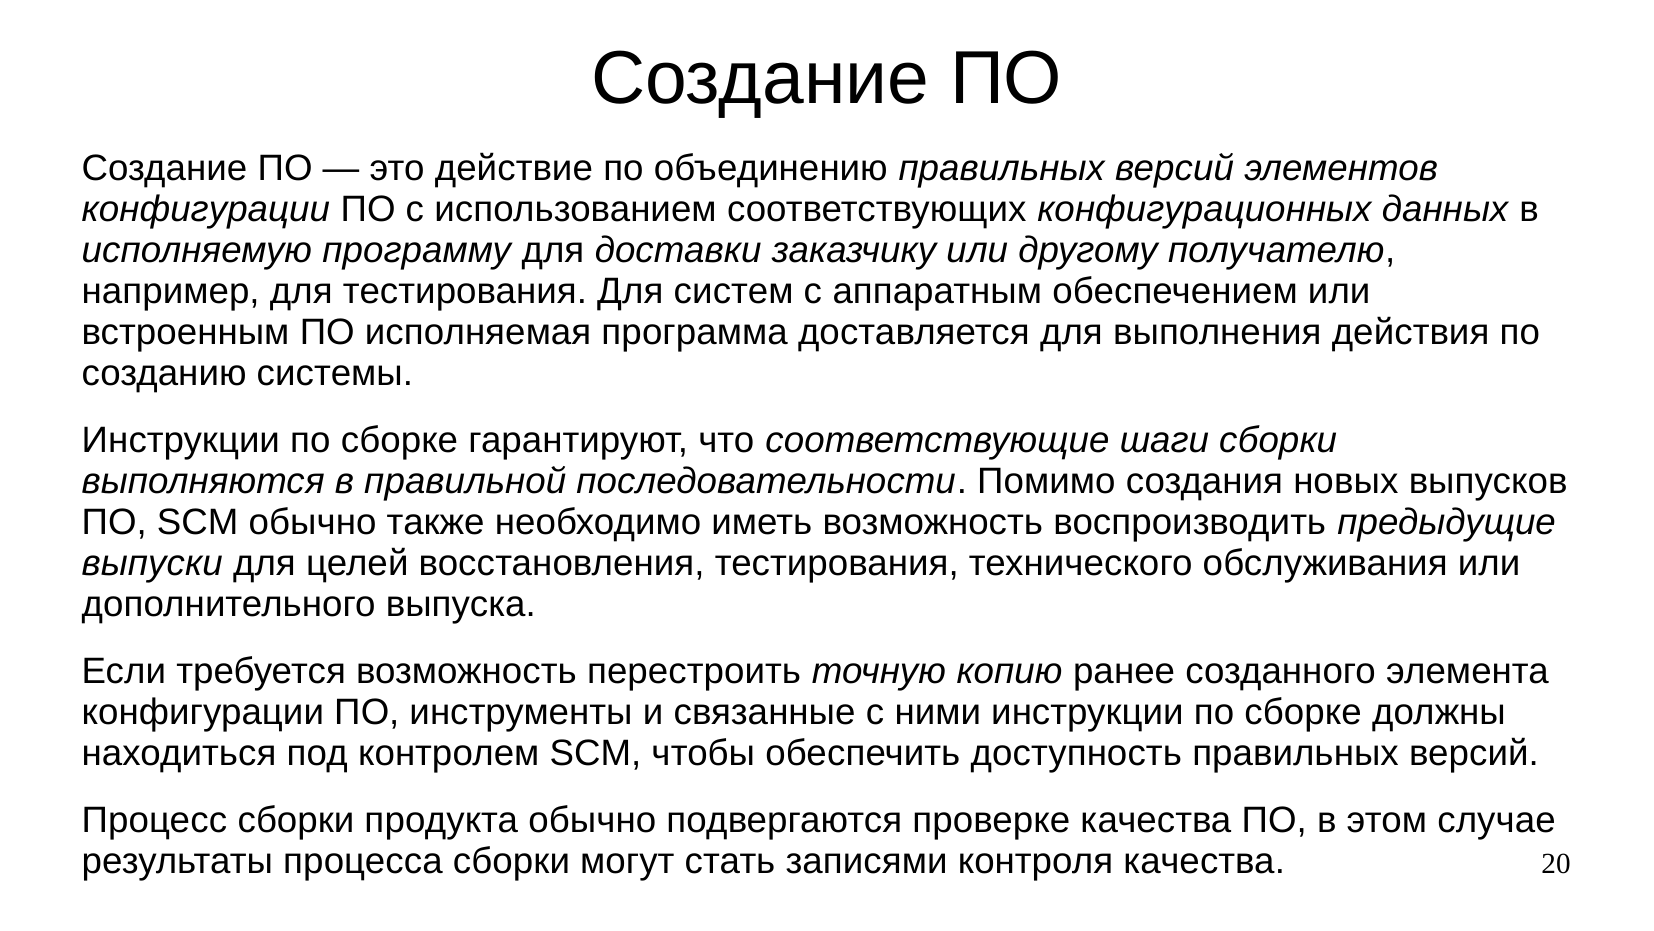

# Создание ПО
Создание ПО — это действие по объединению правильных версий элементов конфигурации ПО с использованием соответствующих конфигурационных данных в исполняемую программу для доставки заказчику или другому получателю, например, для тестирования. Для систем с аппаратным обеспечением или встроенным ПО исполняемая программа доставляется для выполнения действия по созданию системы.
Инструкции по сборке гарантируют, что соответствующие шаги сборки выполняются в правильной последовательности. Помимо создания новых выпусков ПО, SCM обычно также необходимо иметь возможность воспроизводить предыдущие выпуски для целей восстановления, тестирования, технического обслуживания или дополнительного выпуска.
Если требуется возможность перестроить точную копию ранее созданного элемента конфигурации ПО, инструменты и связанные с ними инструкции по сборке должны находиться под контролем SCM, чтобы обеспечить доступность правильных версий.
Процесс сборки продукта обычно подвергаются проверке качества ПО, в этом случае результаты процесса сборки могут стать записями контроля качества.
20